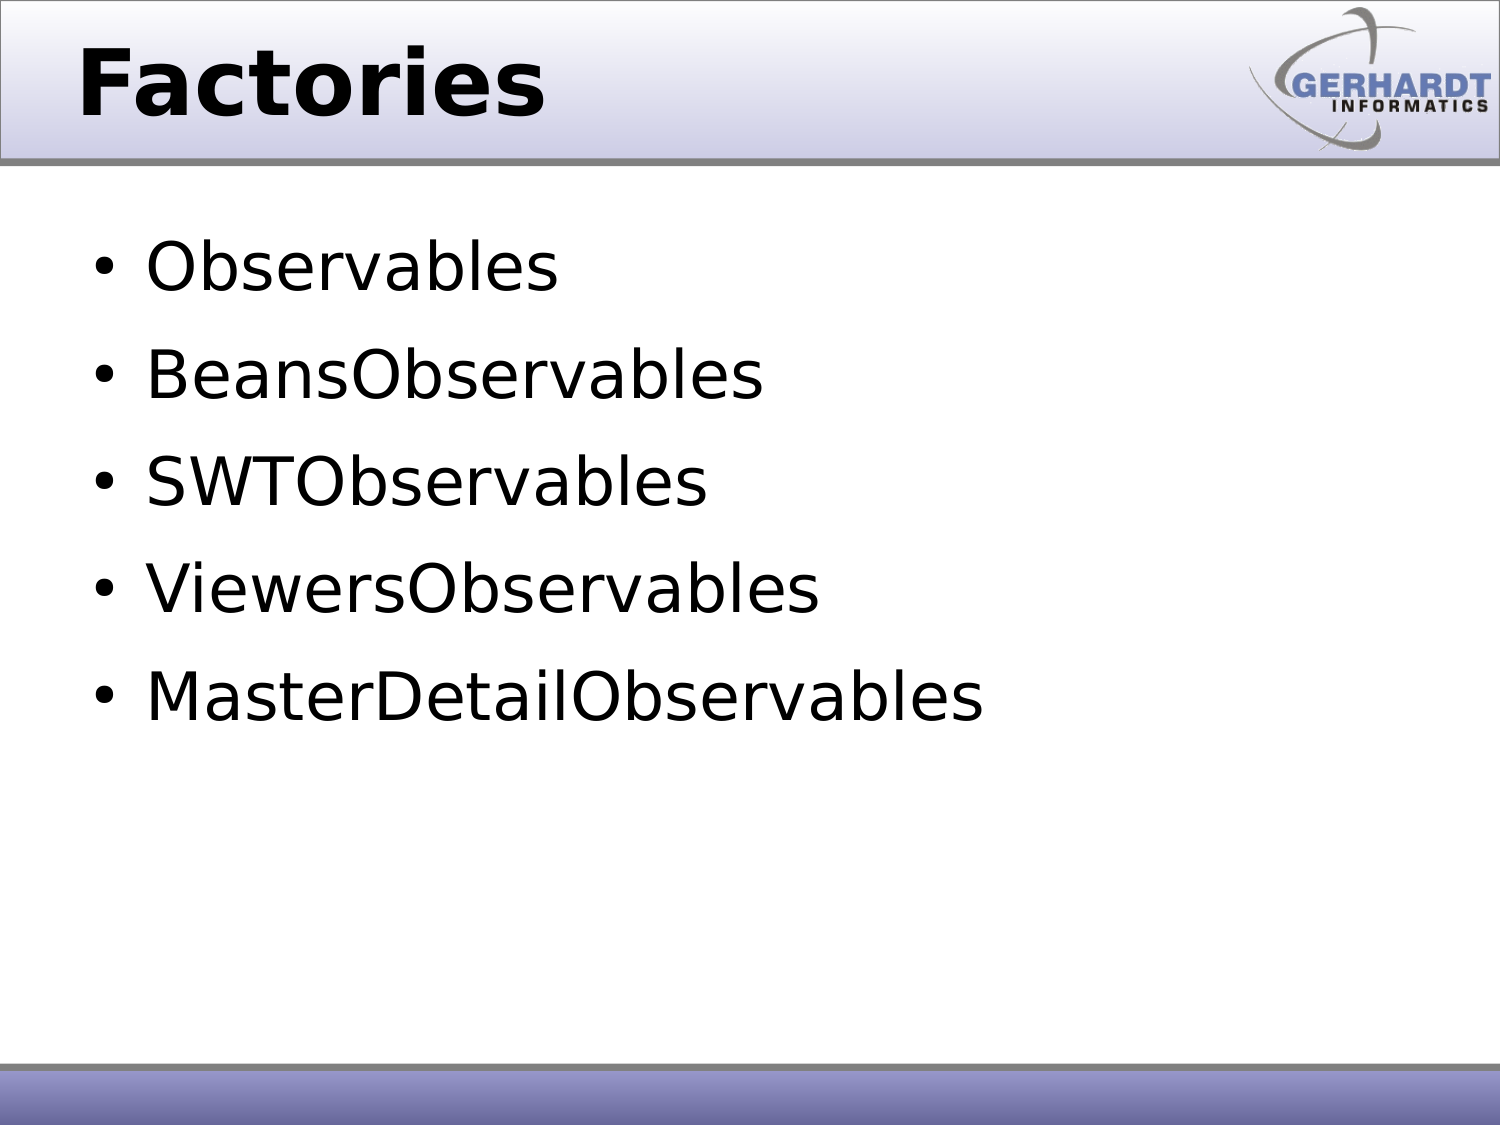

# Factories
Observables
BeansObservables
SWTObservables
ViewersObservables
MasterDetailObservables